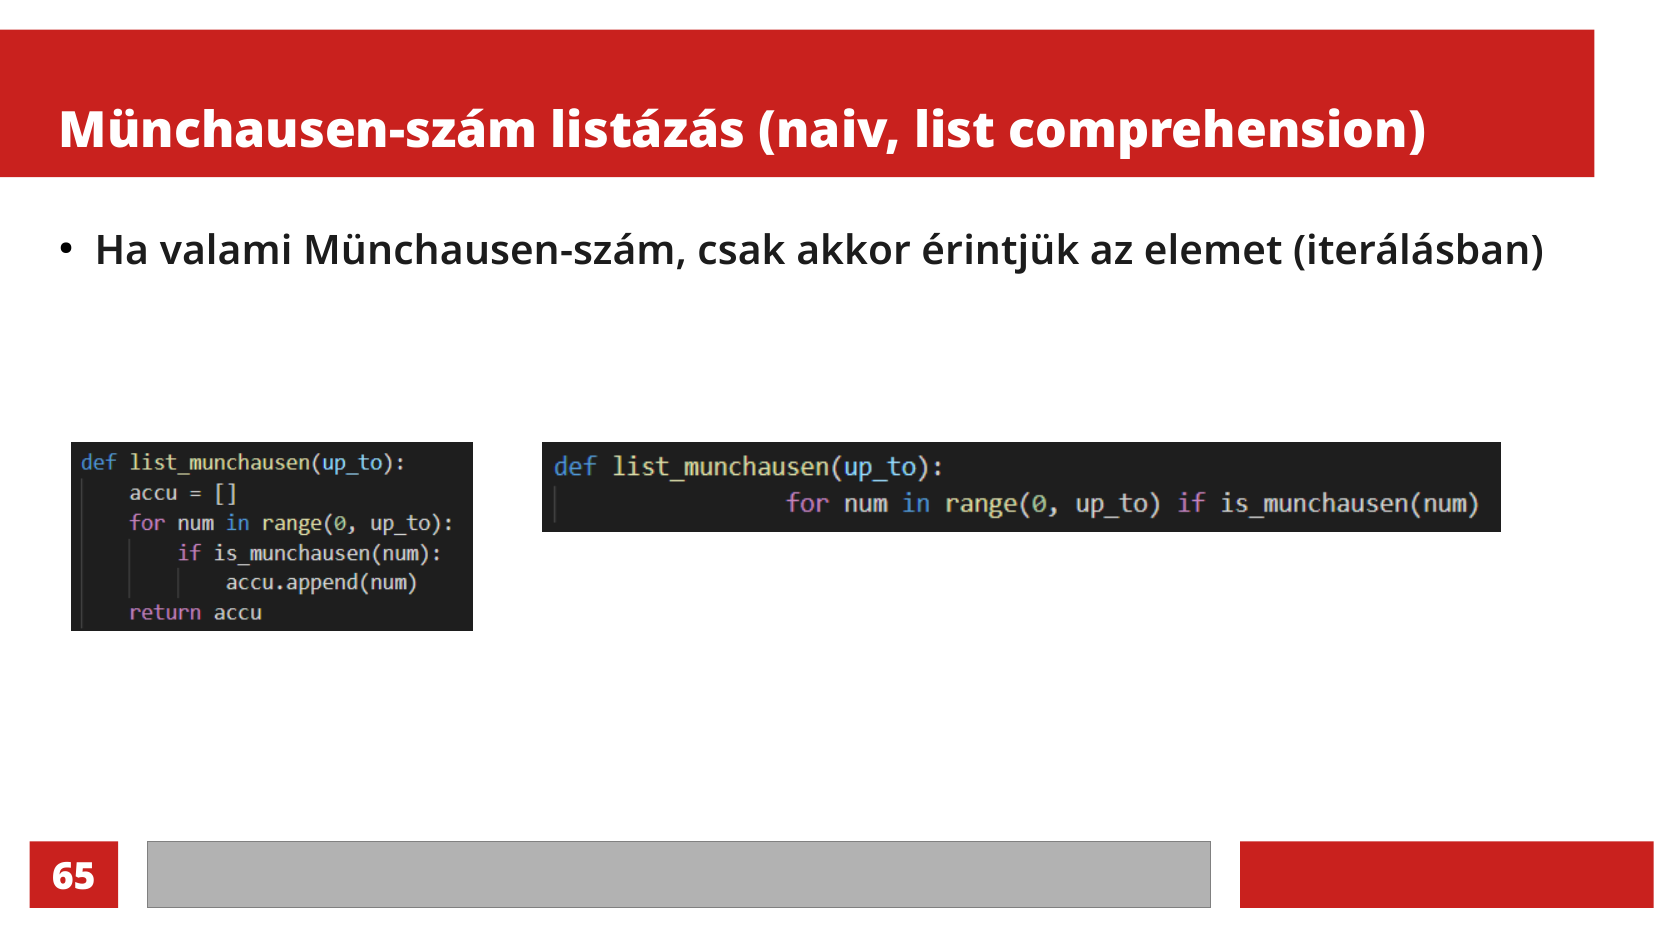

# Münchausen-szám listázás (naiv, list comprehension)
Ha valami Münchausen-szám, csak akkor érintjük az elemet (iterálásban)
65